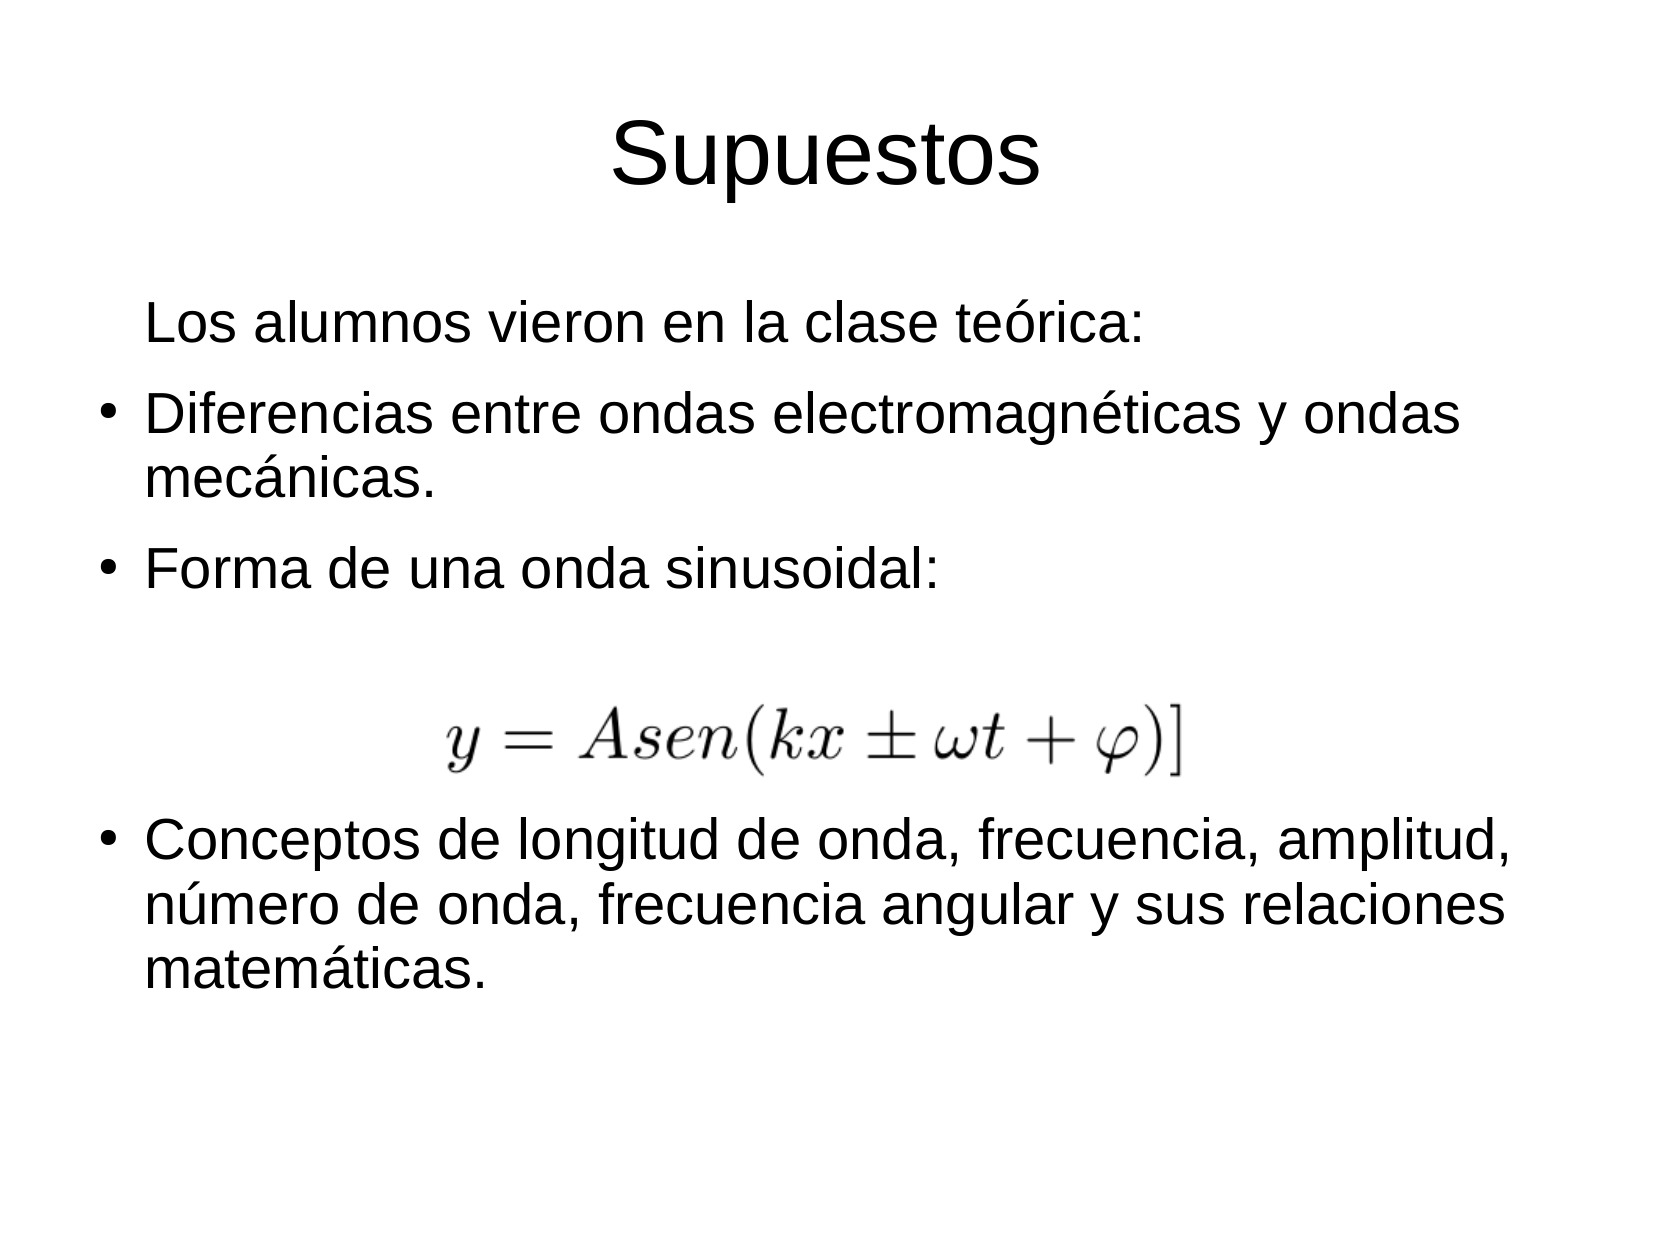

# Supuestos
Los alumnos vieron en la clase teórica:
Diferencias entre ondas electromagnéticas y ondas mecánicas.
Forma de una onda sinusoidal:
Conceptos de longitud de onda, frecuencia, amplitud, número de onda, frecuencia angular y sus relaciones matemáticas.